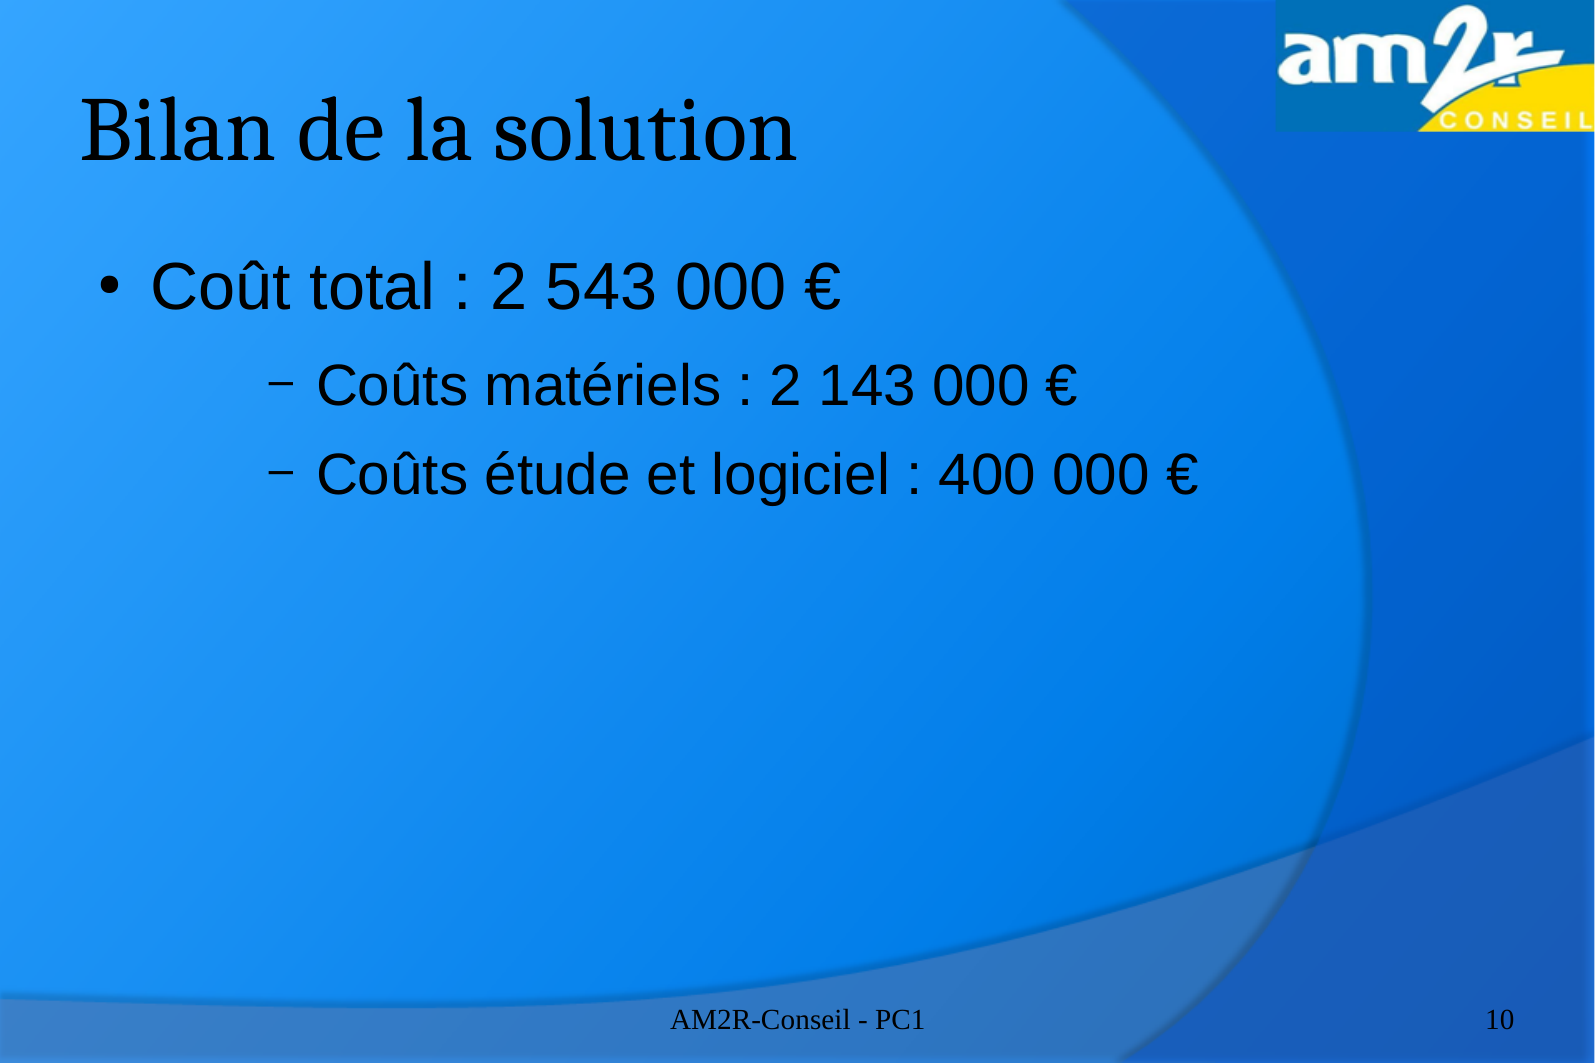

# Bilan de la solution
Coût total : 2 543 000 €
Coûts matériels : 2 143 000 €
Coûts étude et logiciel : 400 000 €
AM2R-Conseil - PC1
10